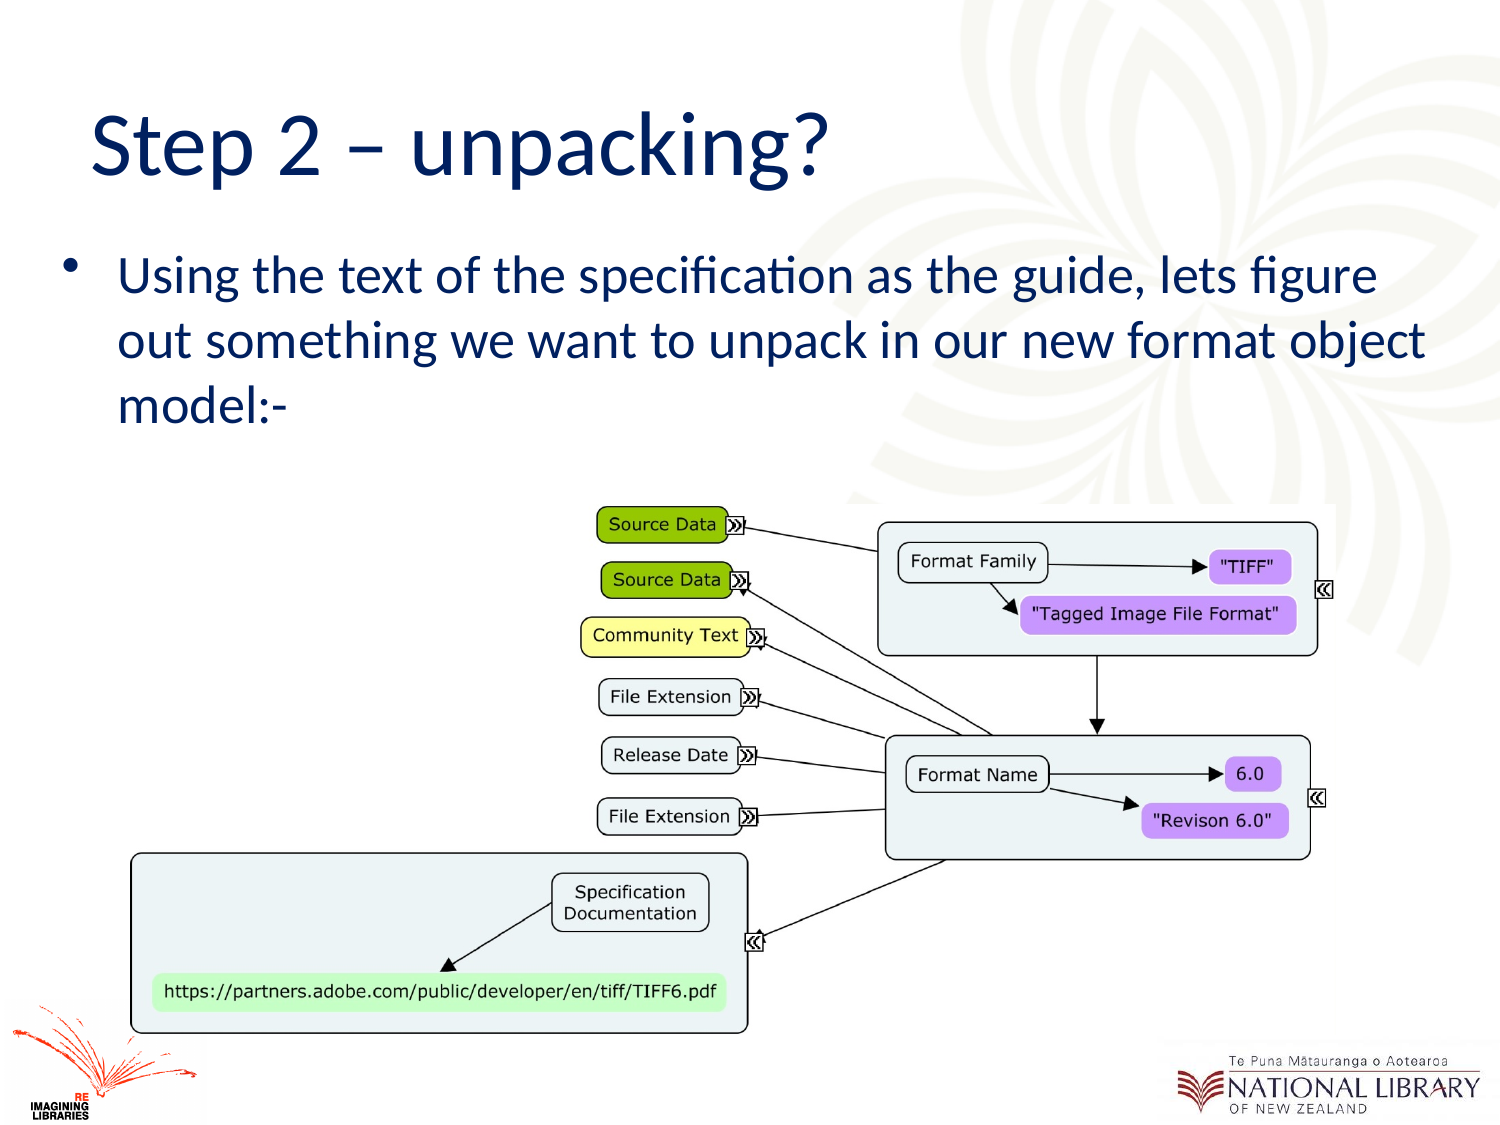

# Step 2 – unpacking?
Using the text of the specification as the guide, lets figure out something we want to unpack in our new format object model:-